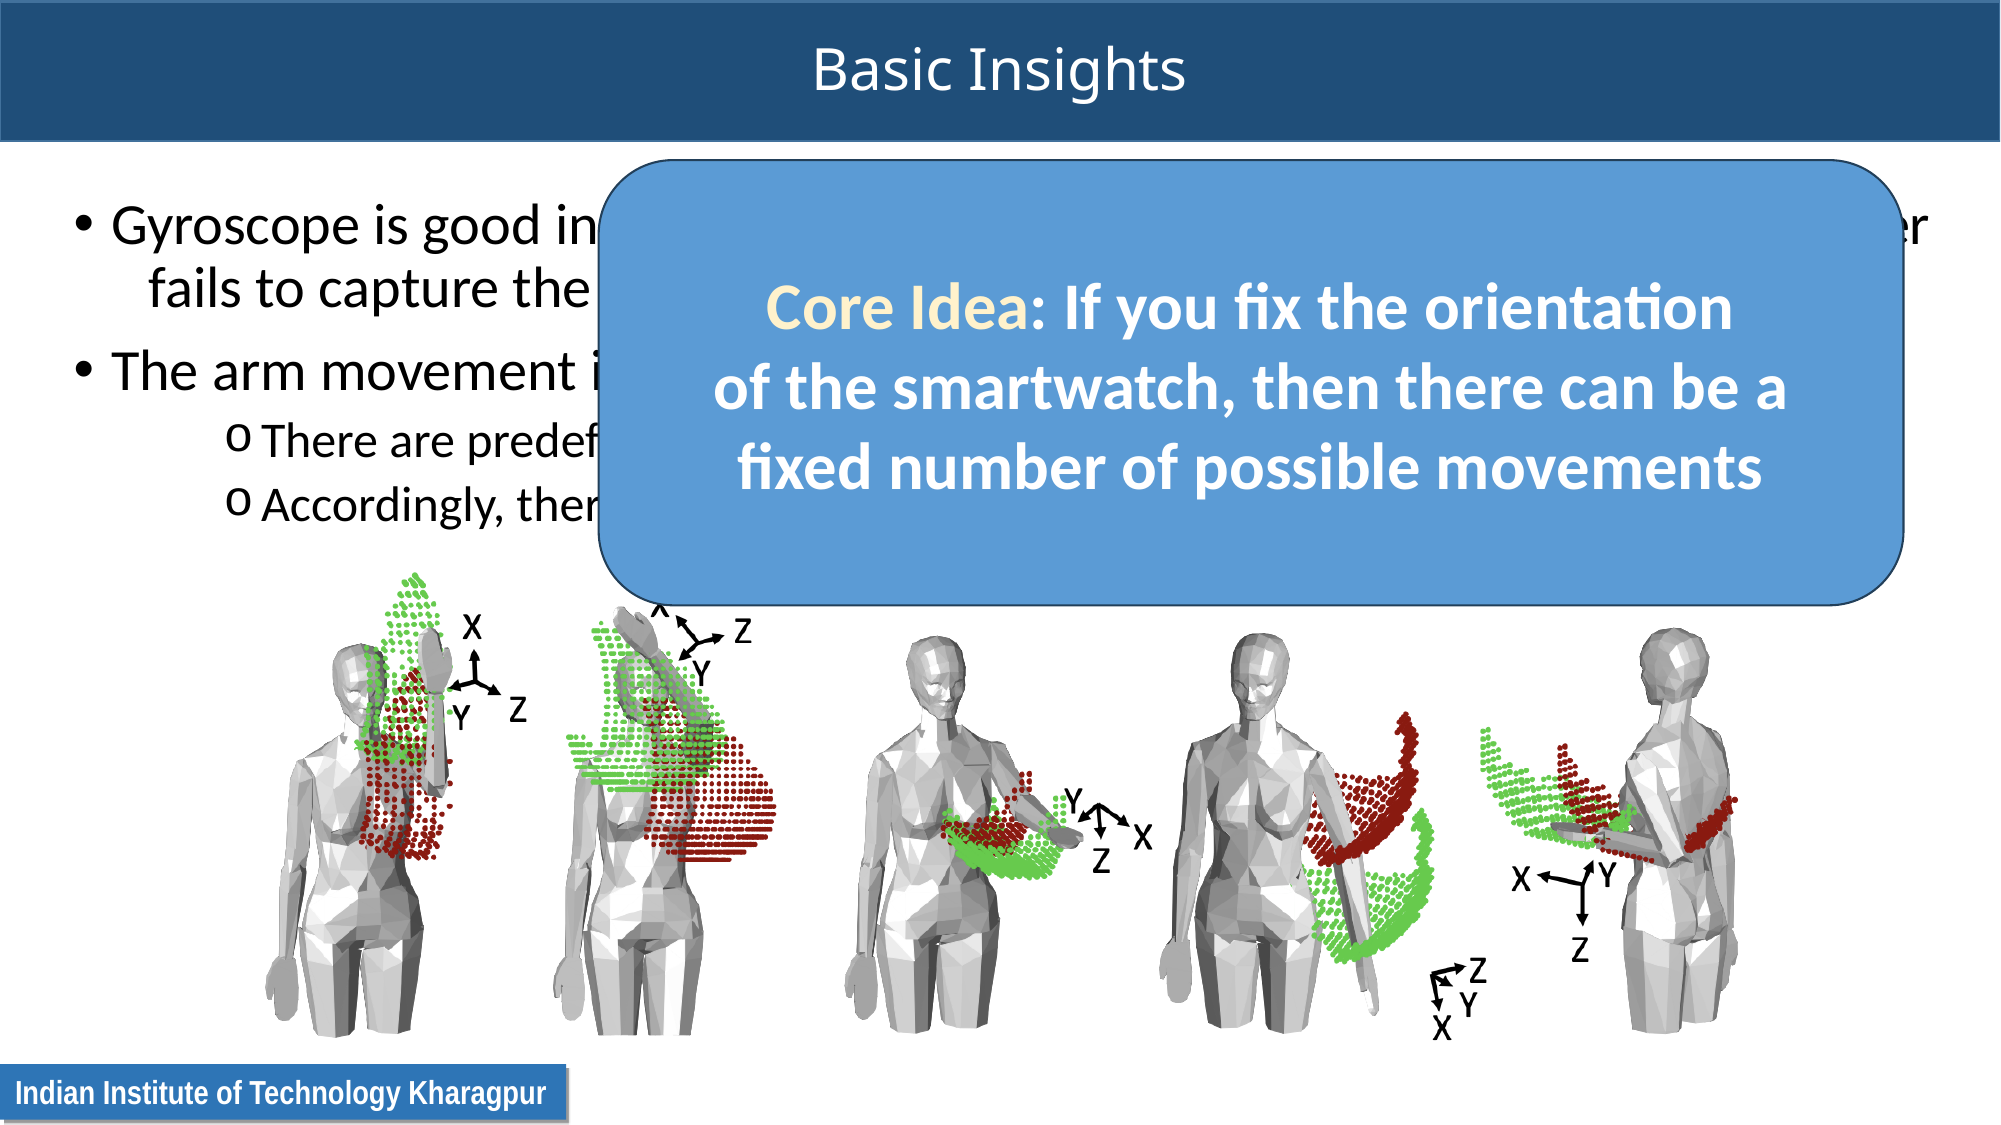

Basic Insights
Core Idea: If you fix the orientation of the smartwatch, then there can be a fixed number of possible movements
# Gyroscope is good in capturing the orientation of the arm, but accelerometer fails to capture the arm location (as we have seen earlier …)
The arm movement is not fully random
There are predefined (5) degrees of freedom
Accordingly, there can be possible gestures